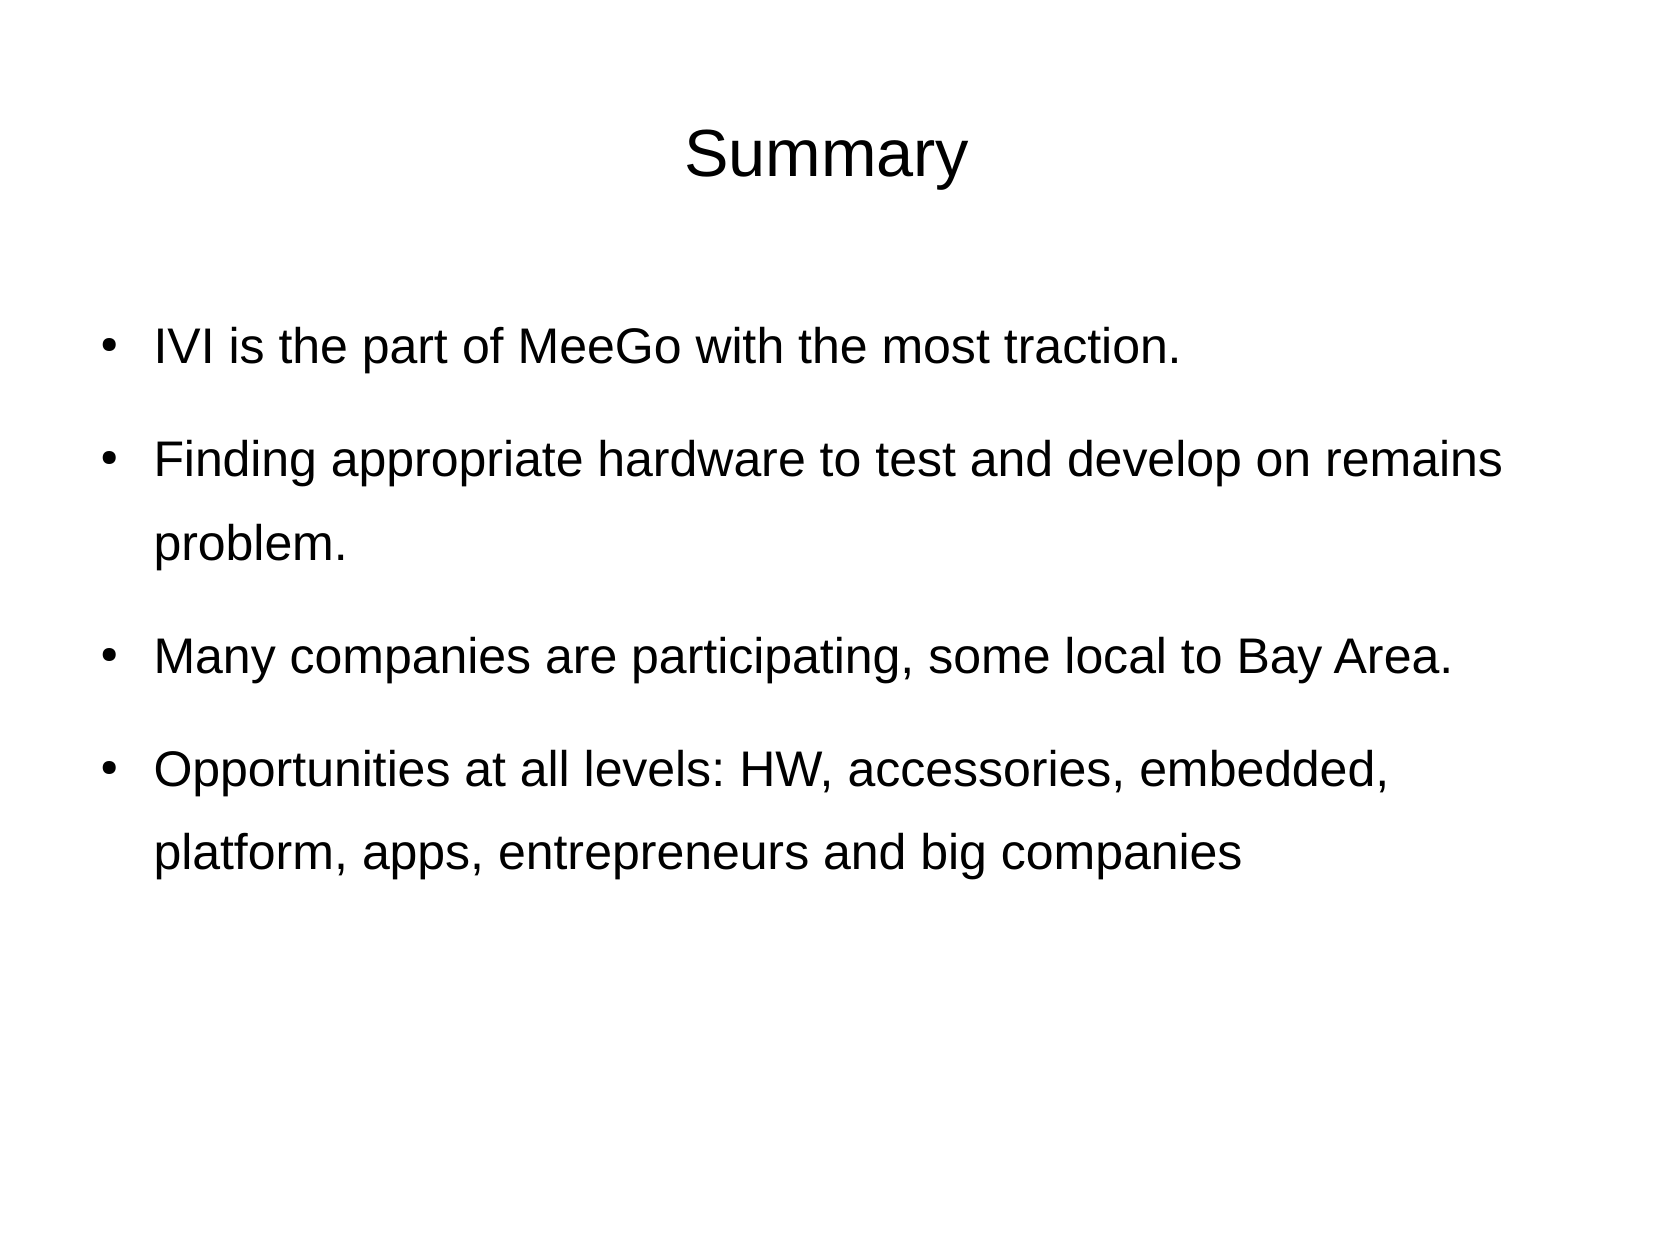

# Summary
IVI is the part of MeeGo with the most traction.
Finding appropriate hardware to test and develop on remains problem.
Many companies are participating, some local to Bay Area.
Opportunities at all levels: HW, accessories, embedded, platform, apps, entrepreneurs and big companies